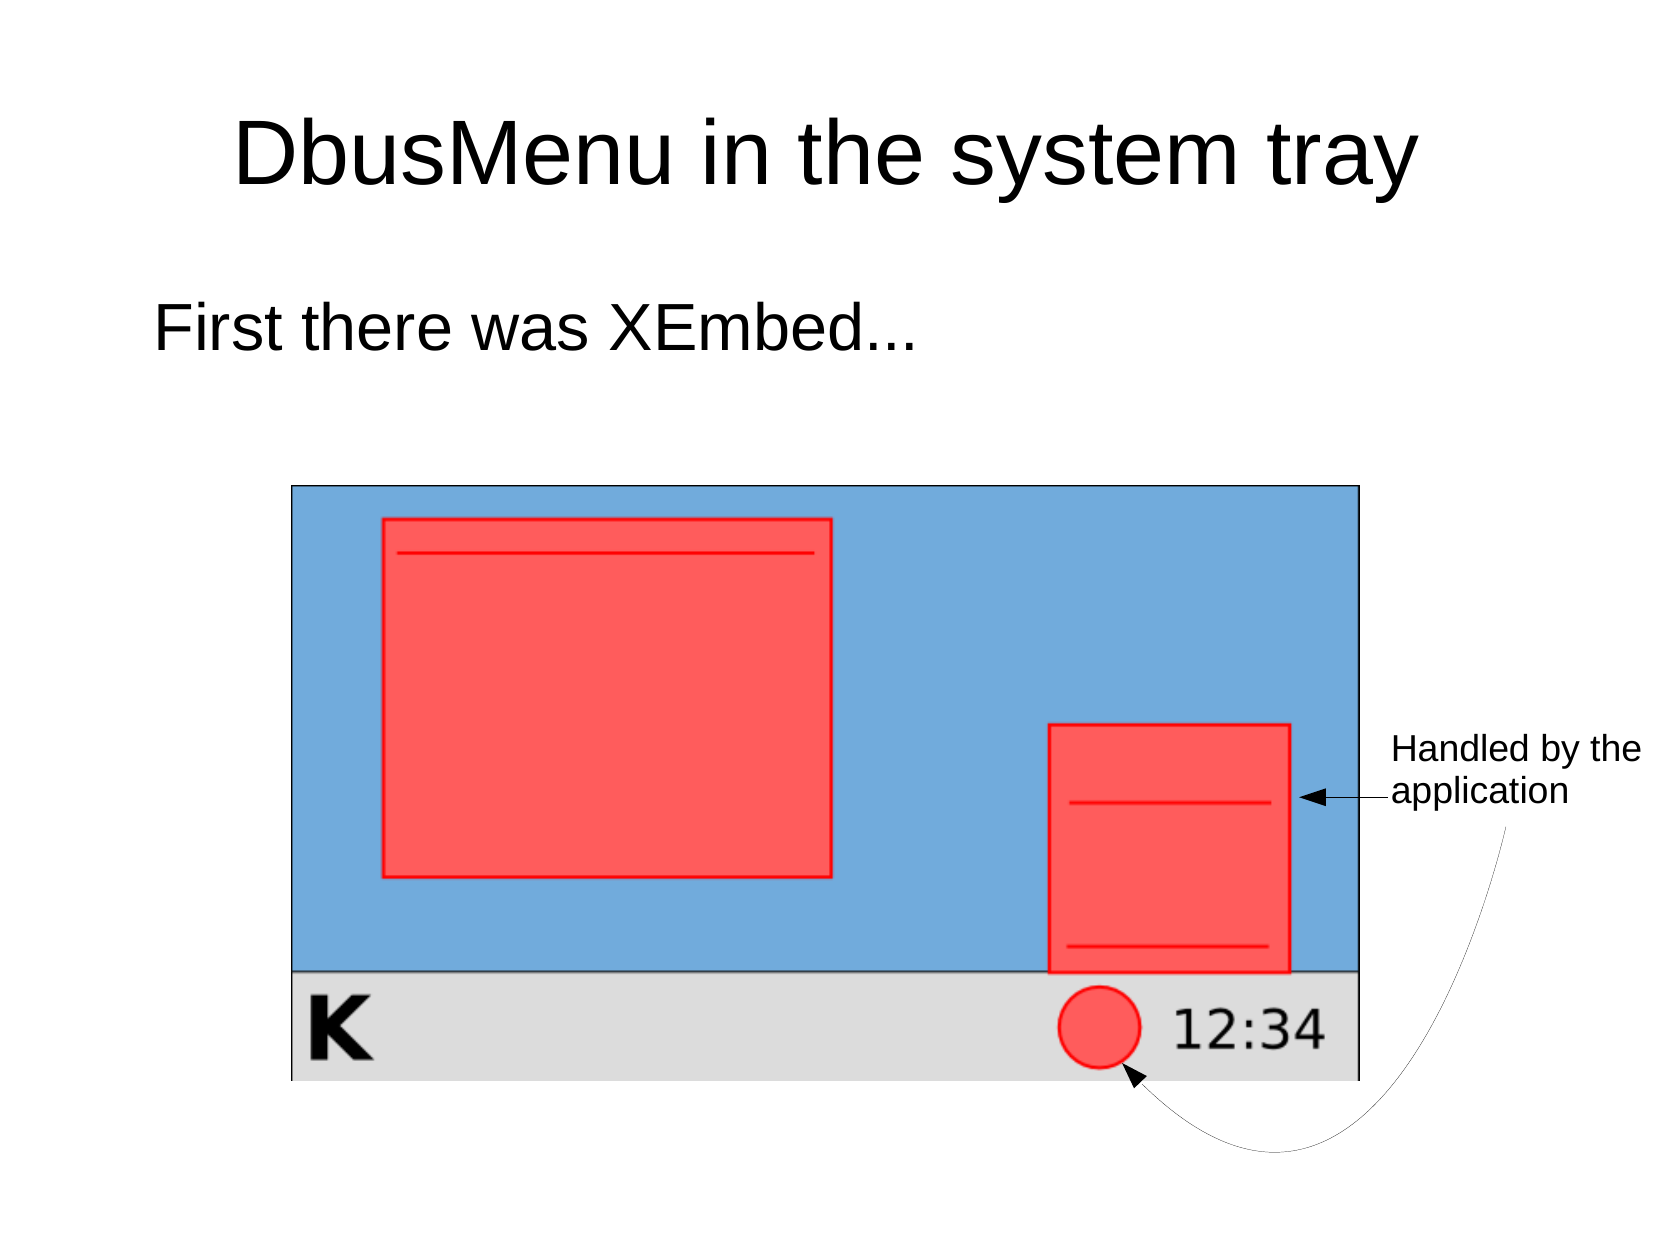

# DbusMenu in the system tray
First there was XEmbed...
Handled by the application